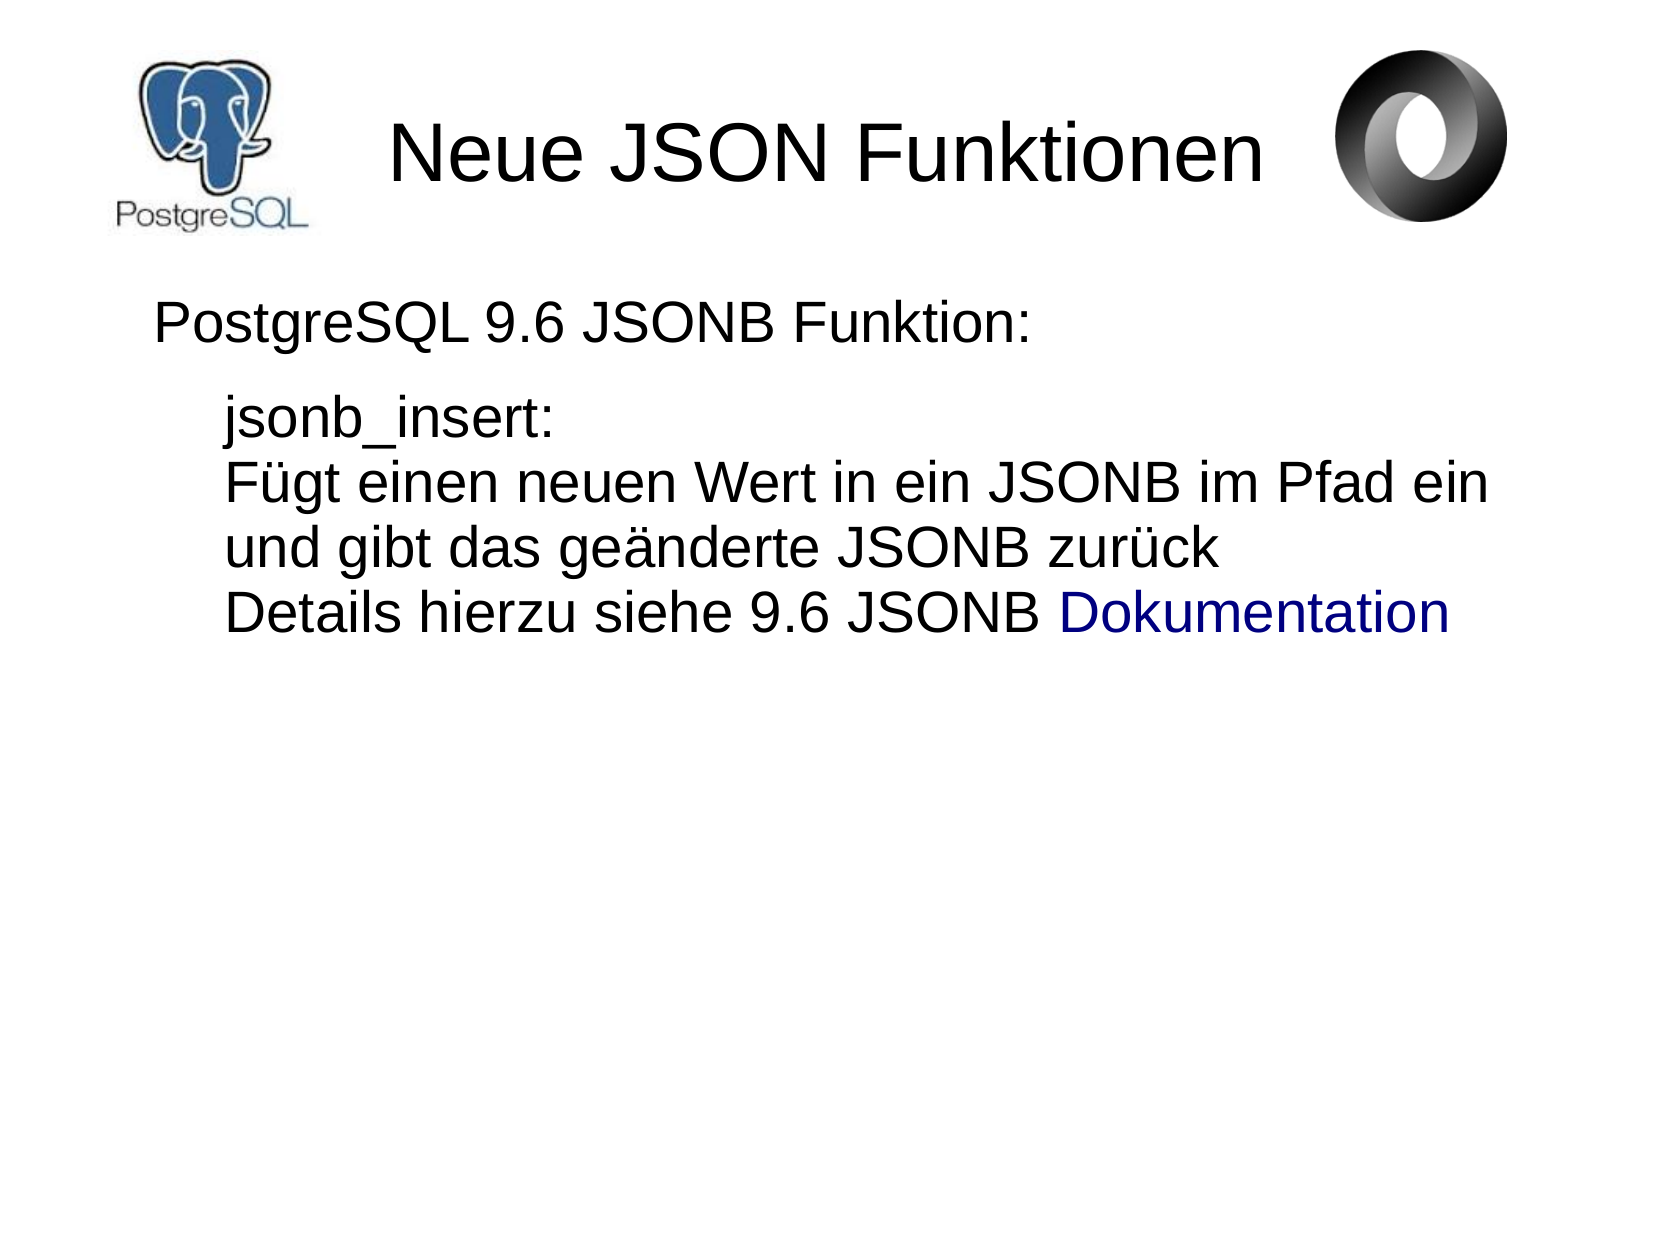

# Neue JSON Funktionen
PostgreSQL 9.6 JSONB Funktion:
jsonb_insert:
Fügt einen neuen Wert in ein JSONB im Pfad ein und gibt das geänderte JSONB zurück
Details hierzu siehe 9.6 JSONB Dokumentation